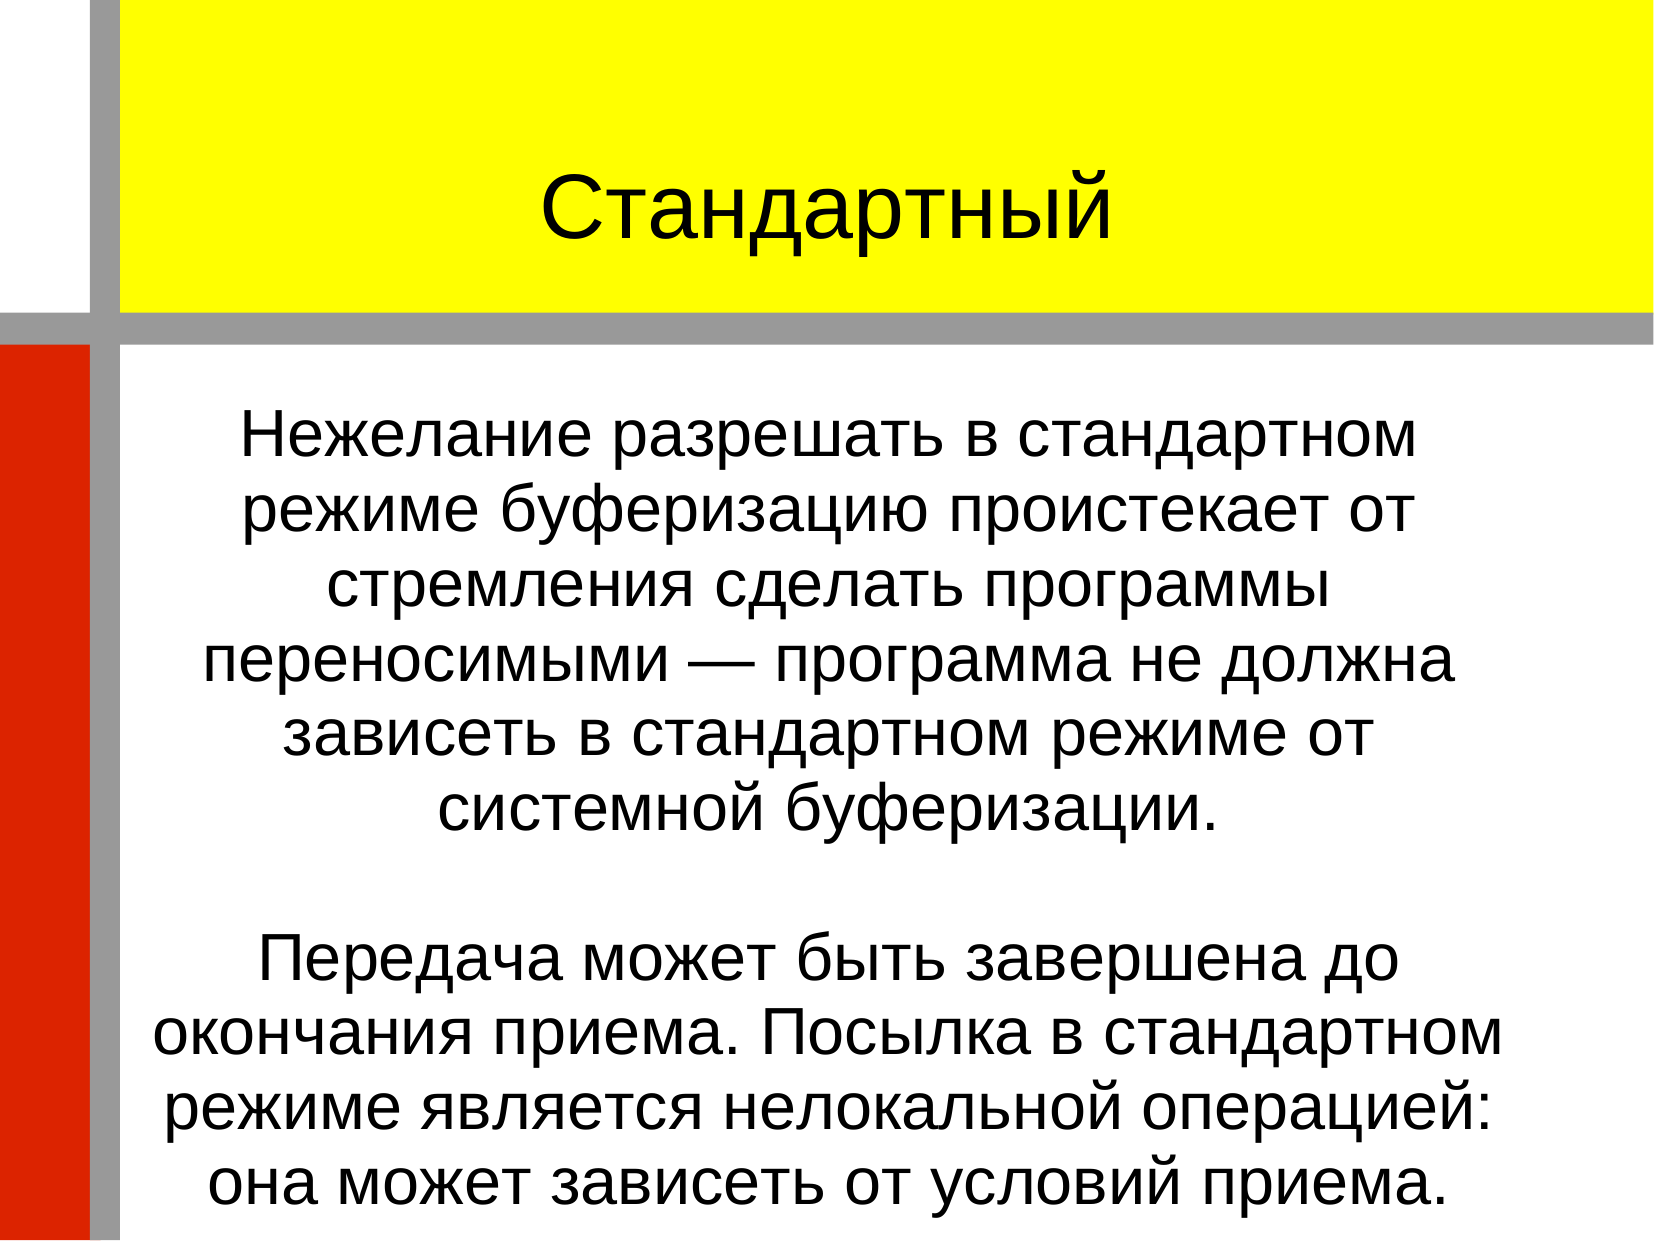

# Стандартный
Нежелание разрешать в стандартном режиме буферизацию проистекает от стремления сделать программы переносимыми — программа не должна зависеть в стандартном режиме от системной буферизации.
Передача может быть завершена до окончания приема. Посылка в стандартном режиме является нелокальной операцией: она может зависеть от условий приема.